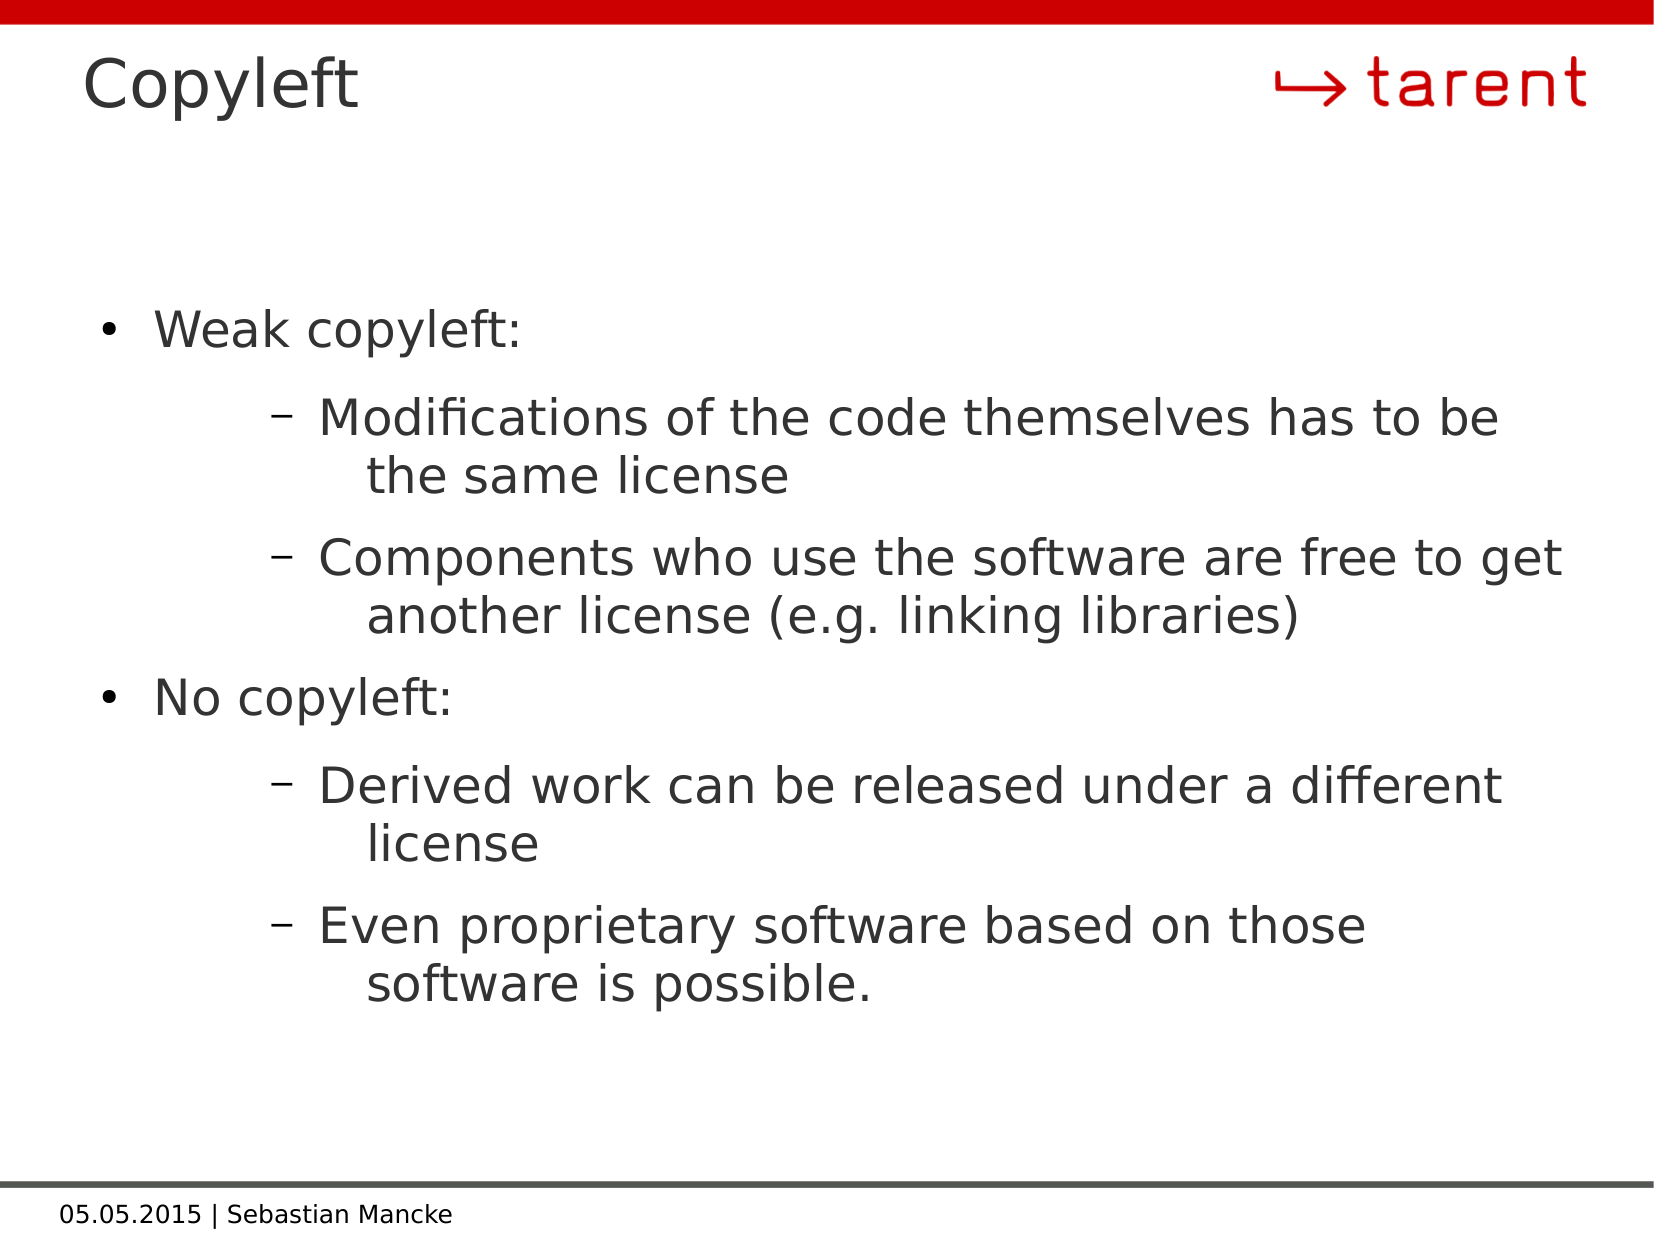

# Copyleft
Weak copyleft:
Modifications of the code themselves has to be the same license
Components who use the software are free to get another license (e.g. linking libraries)
No copyleft:
Derived work can be released under a different license
Even proprietary software based on those software is possible.